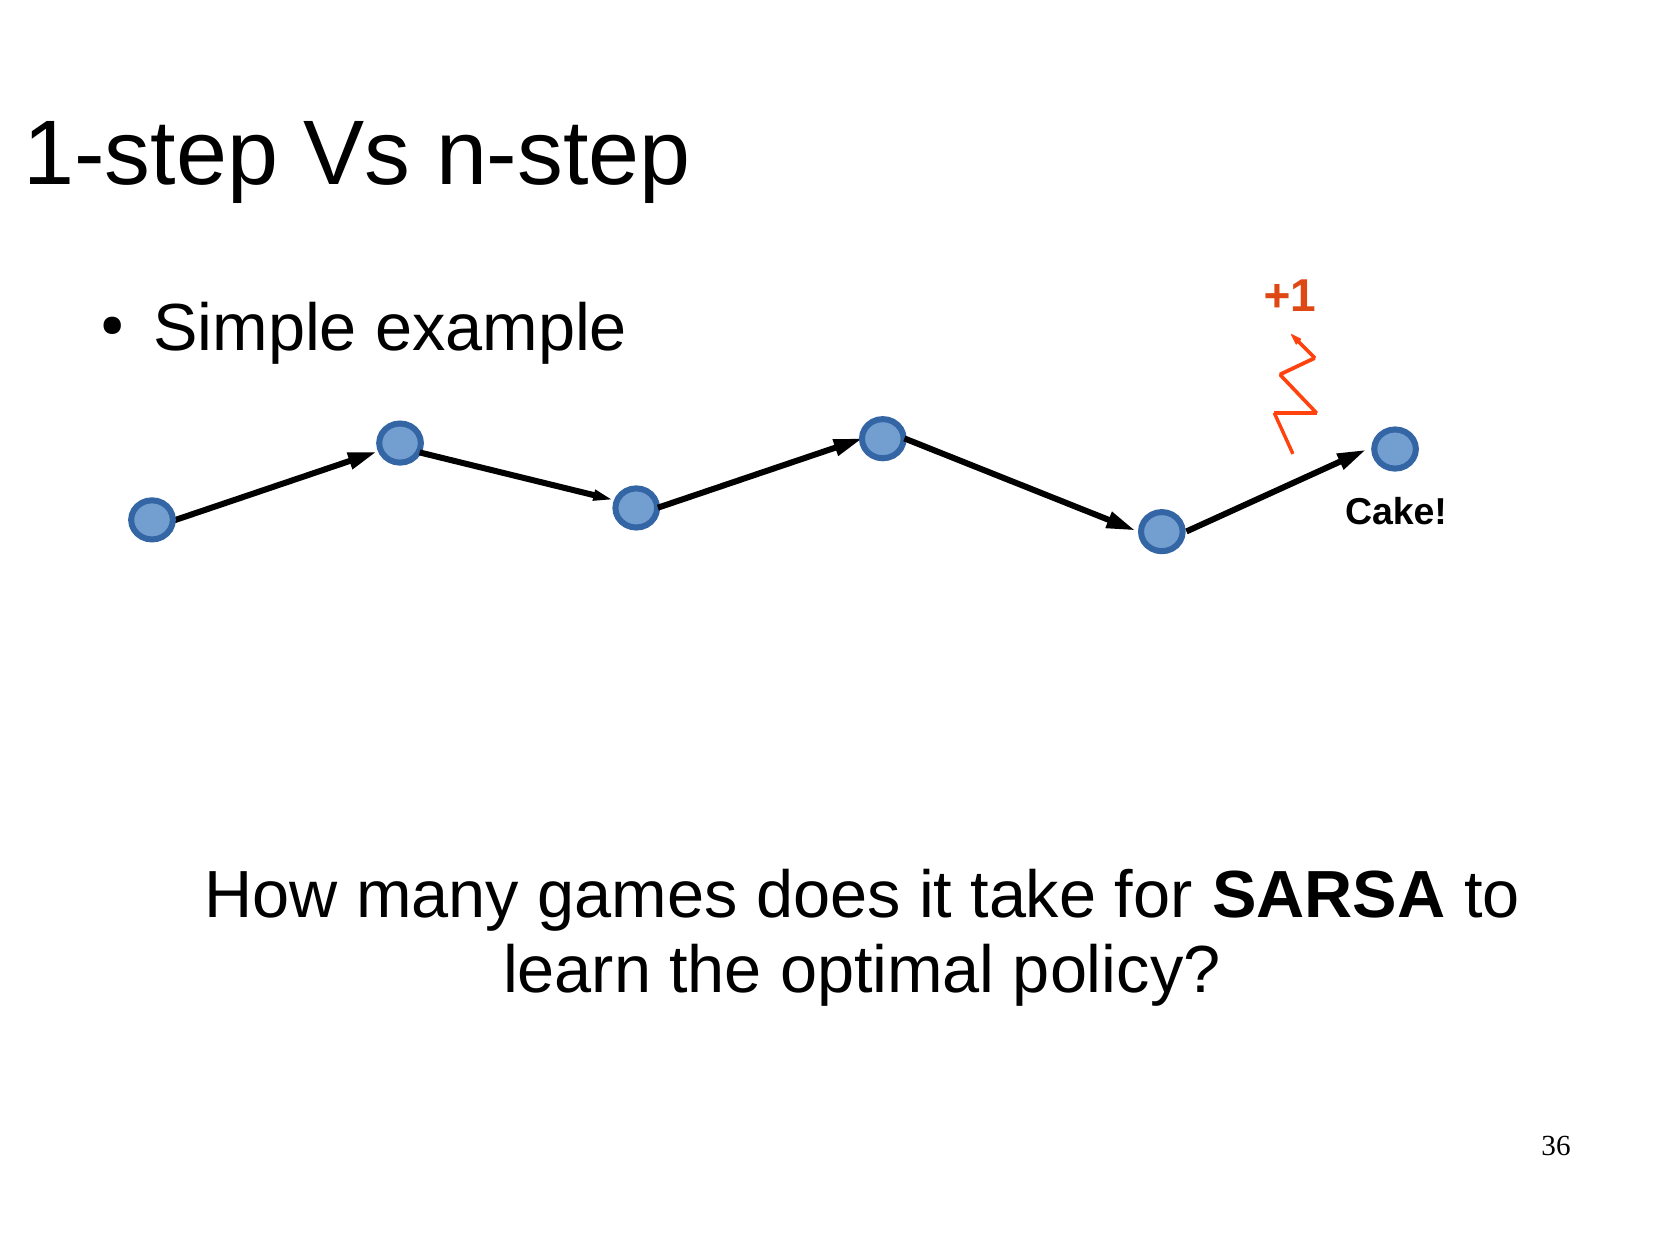

# 1-step Vs n-step
+1
Simple example
How many games does it take for SARSA to learn the optimal policy?
Cake!
36